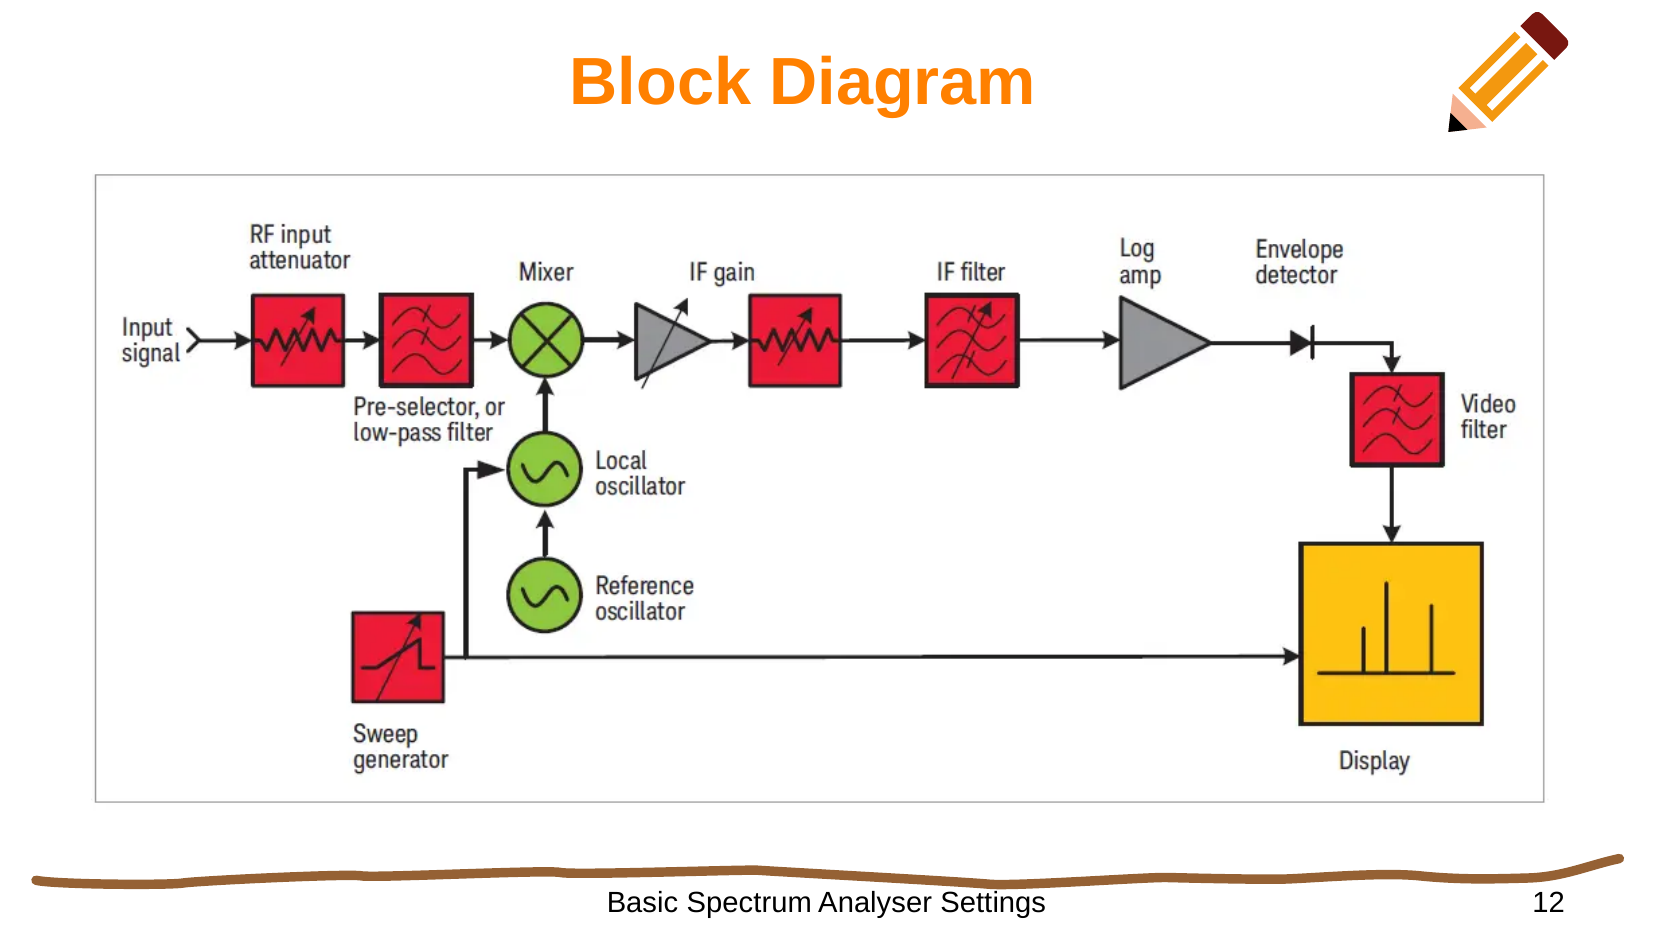

# Block Diagram
Basic Spectrum Analyser Settings
12